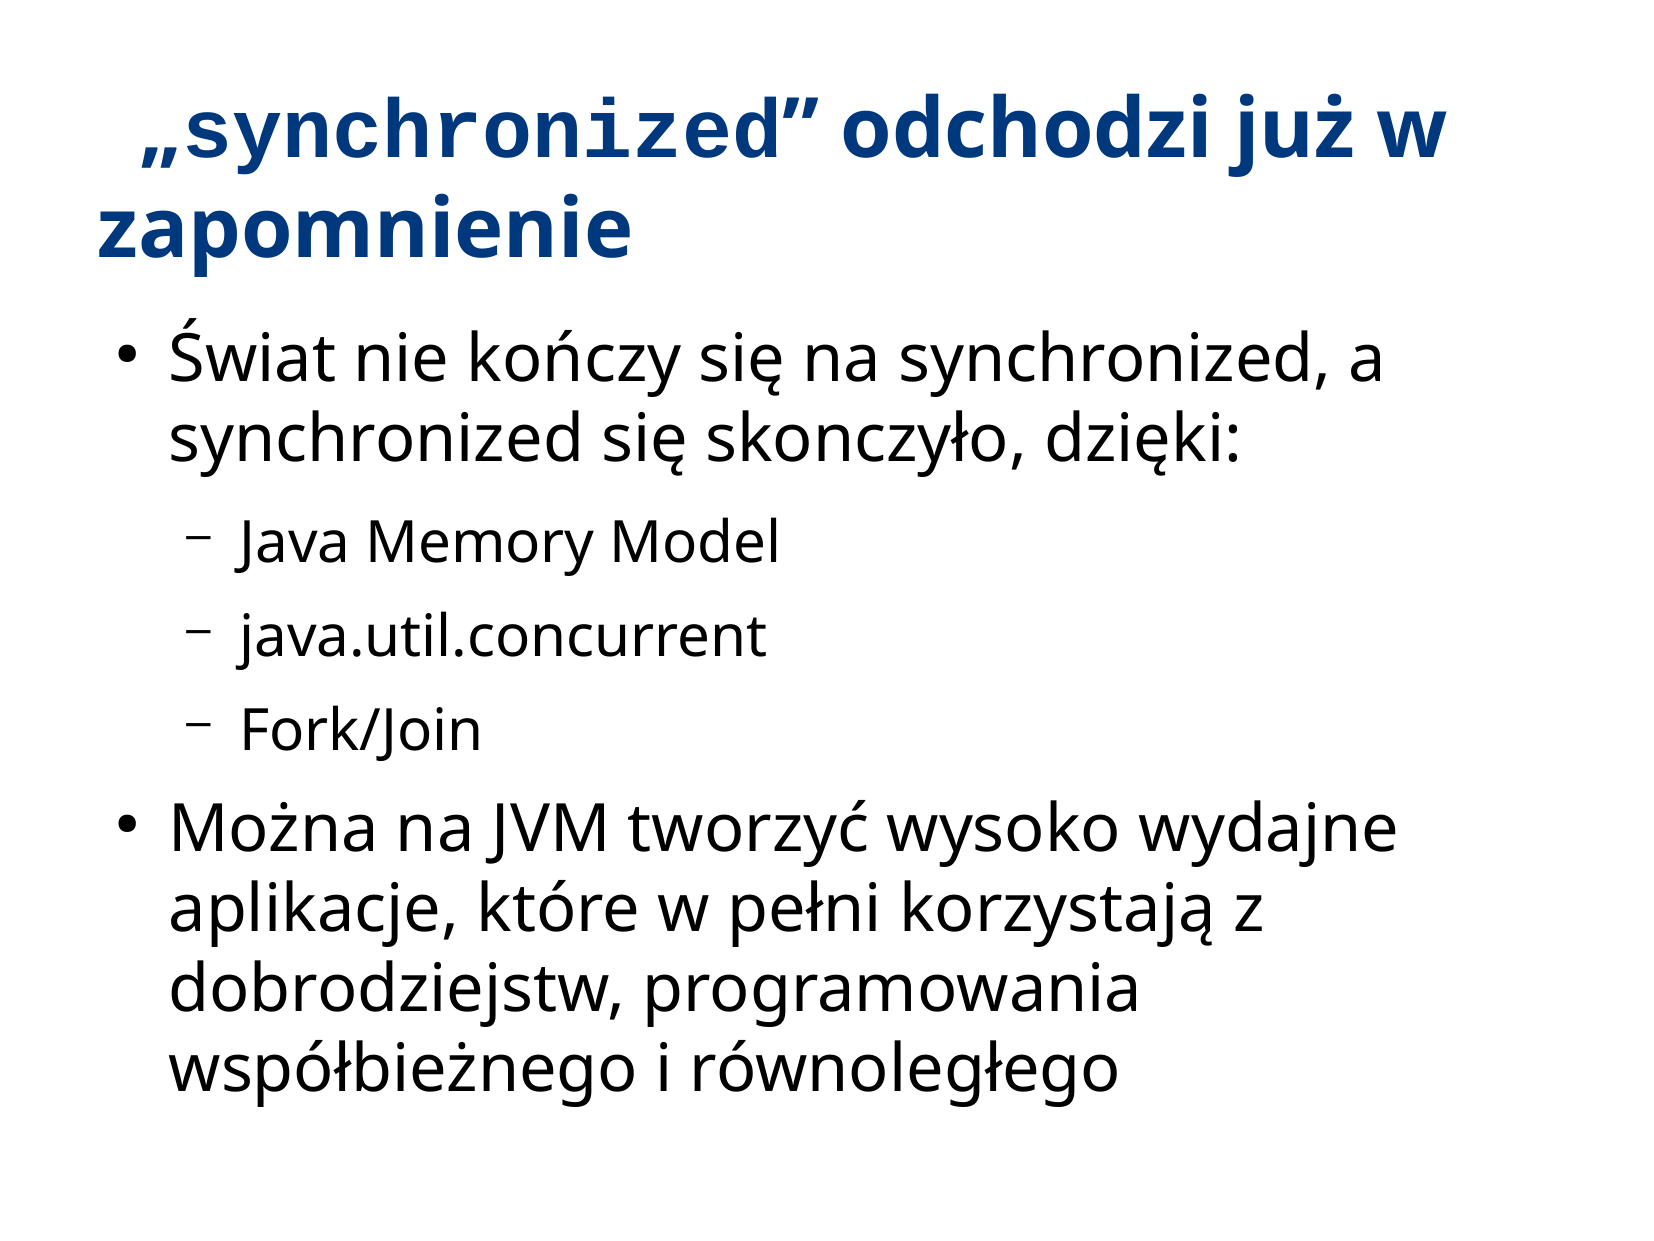

„synchronized” odchodzi już w zapomnienie
# Świat nie kończy się na synchronized, a synchronized się skonczyło, dzięki:
Java Memory Model
java.util.concurrent
Fork/Join
Można na JVM tworzyć wysoko wydajne aplikacje, które w pełni korzystają z dobrodziejstw, programowania współbieżnego i równoległego